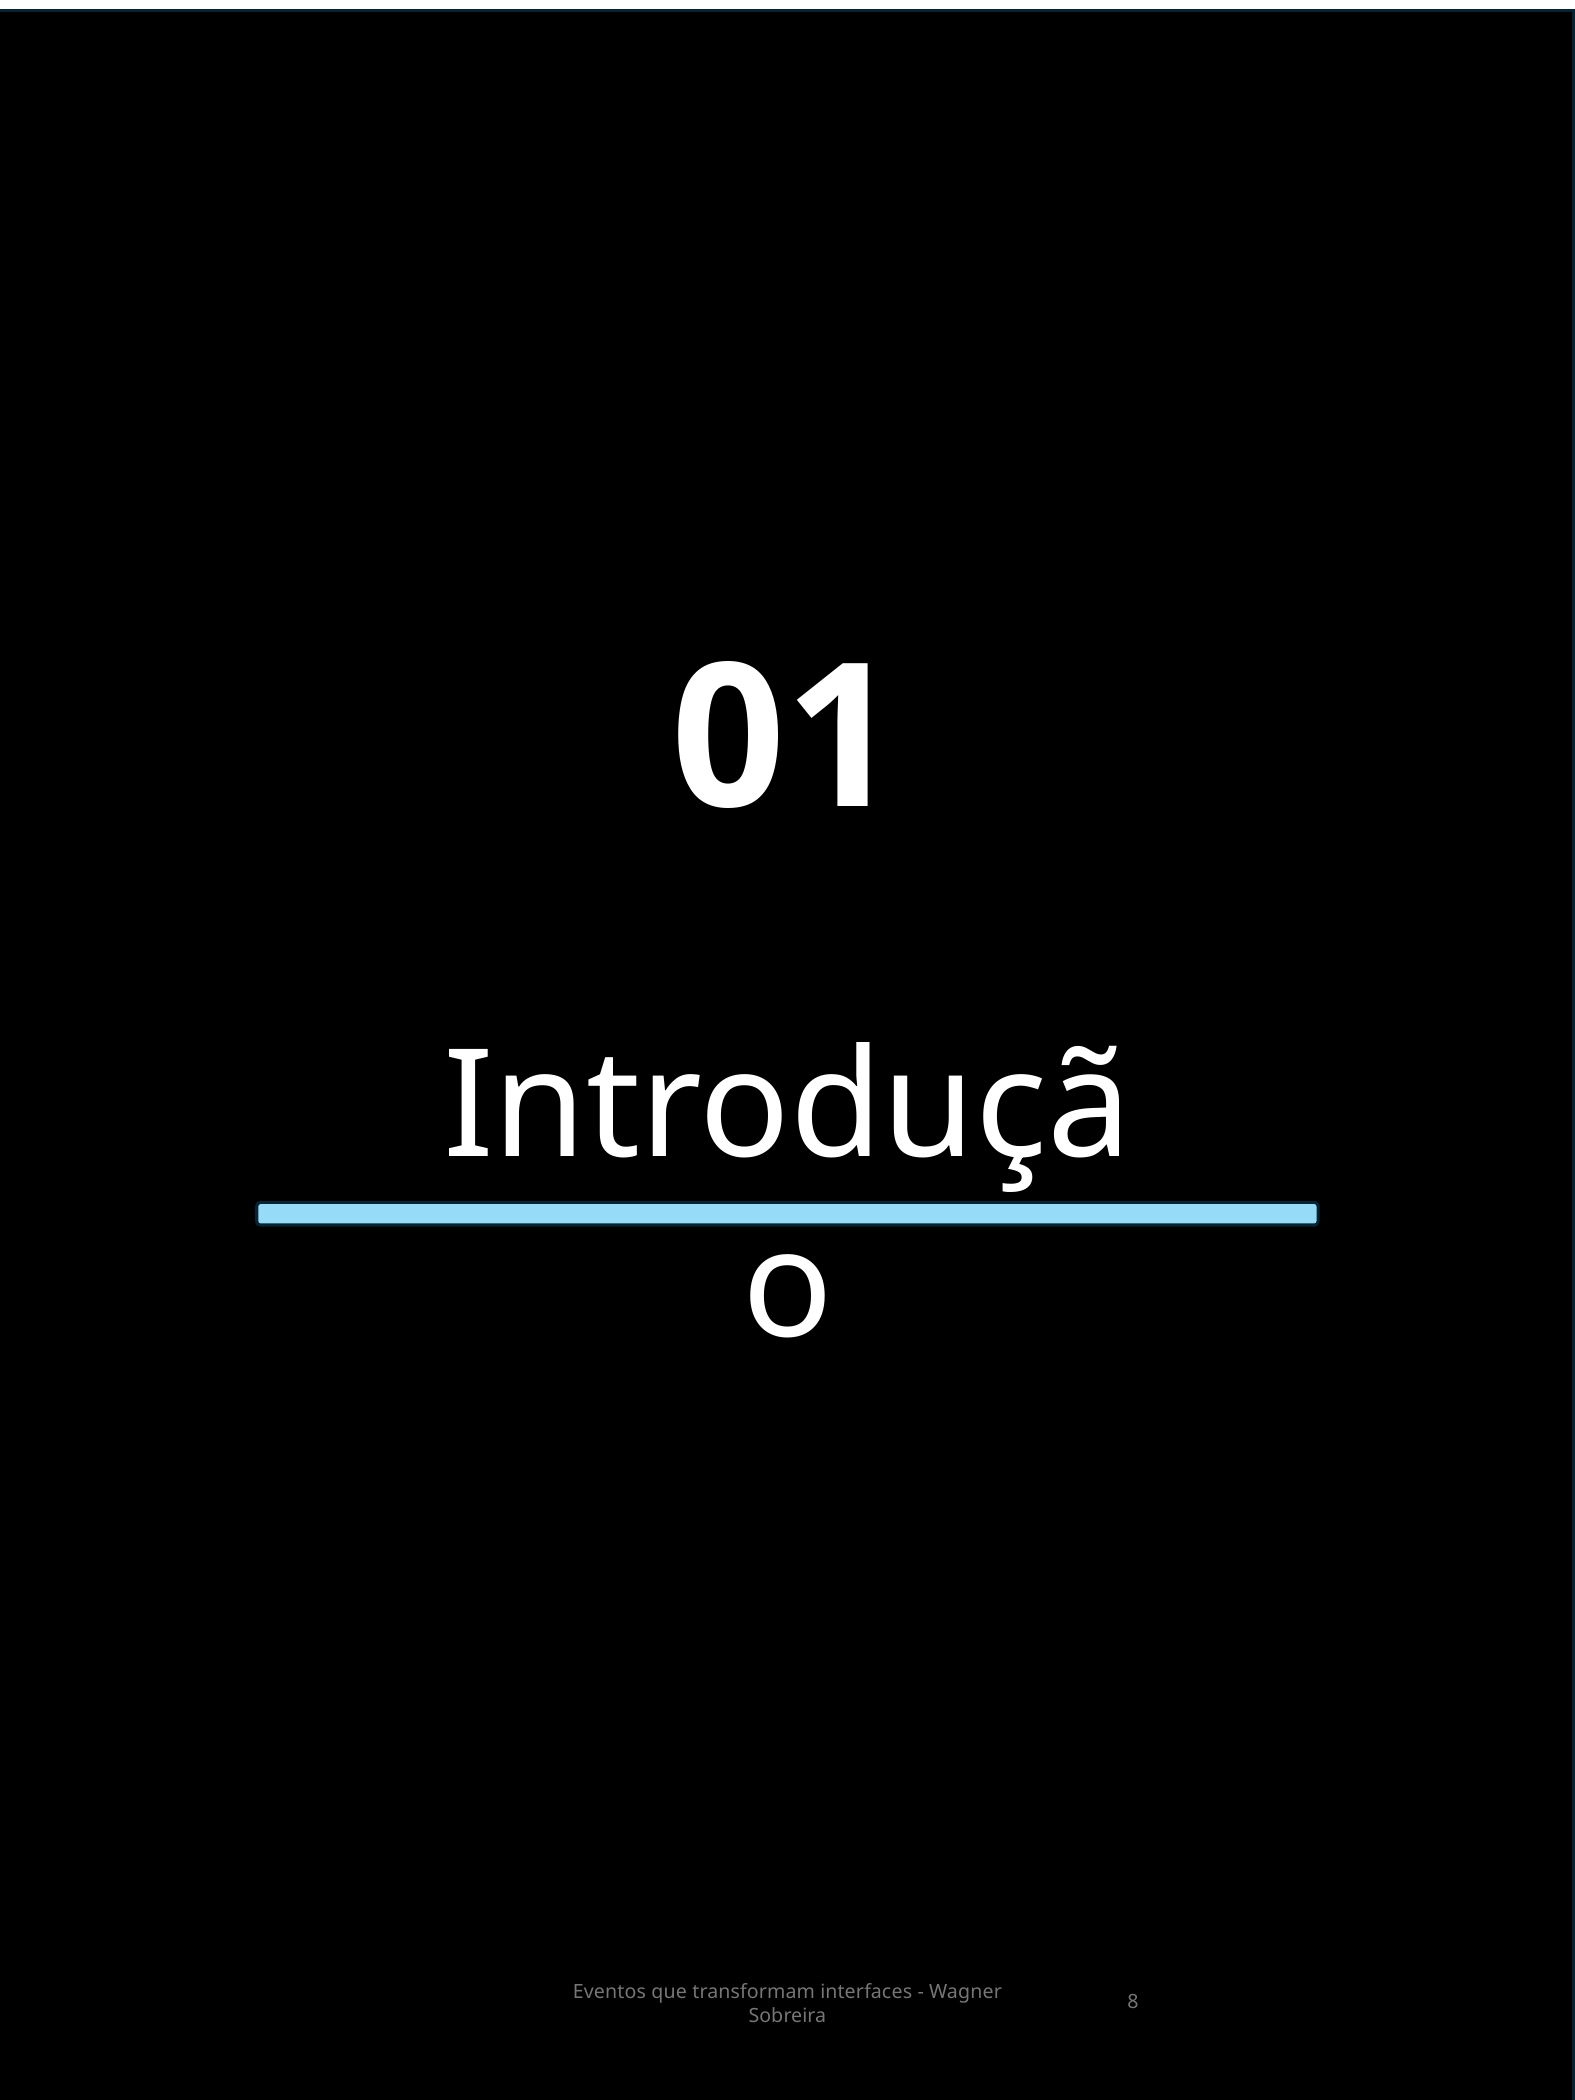

01
Introdução
Eventos que transformam interfaces - Wagner Sobreira